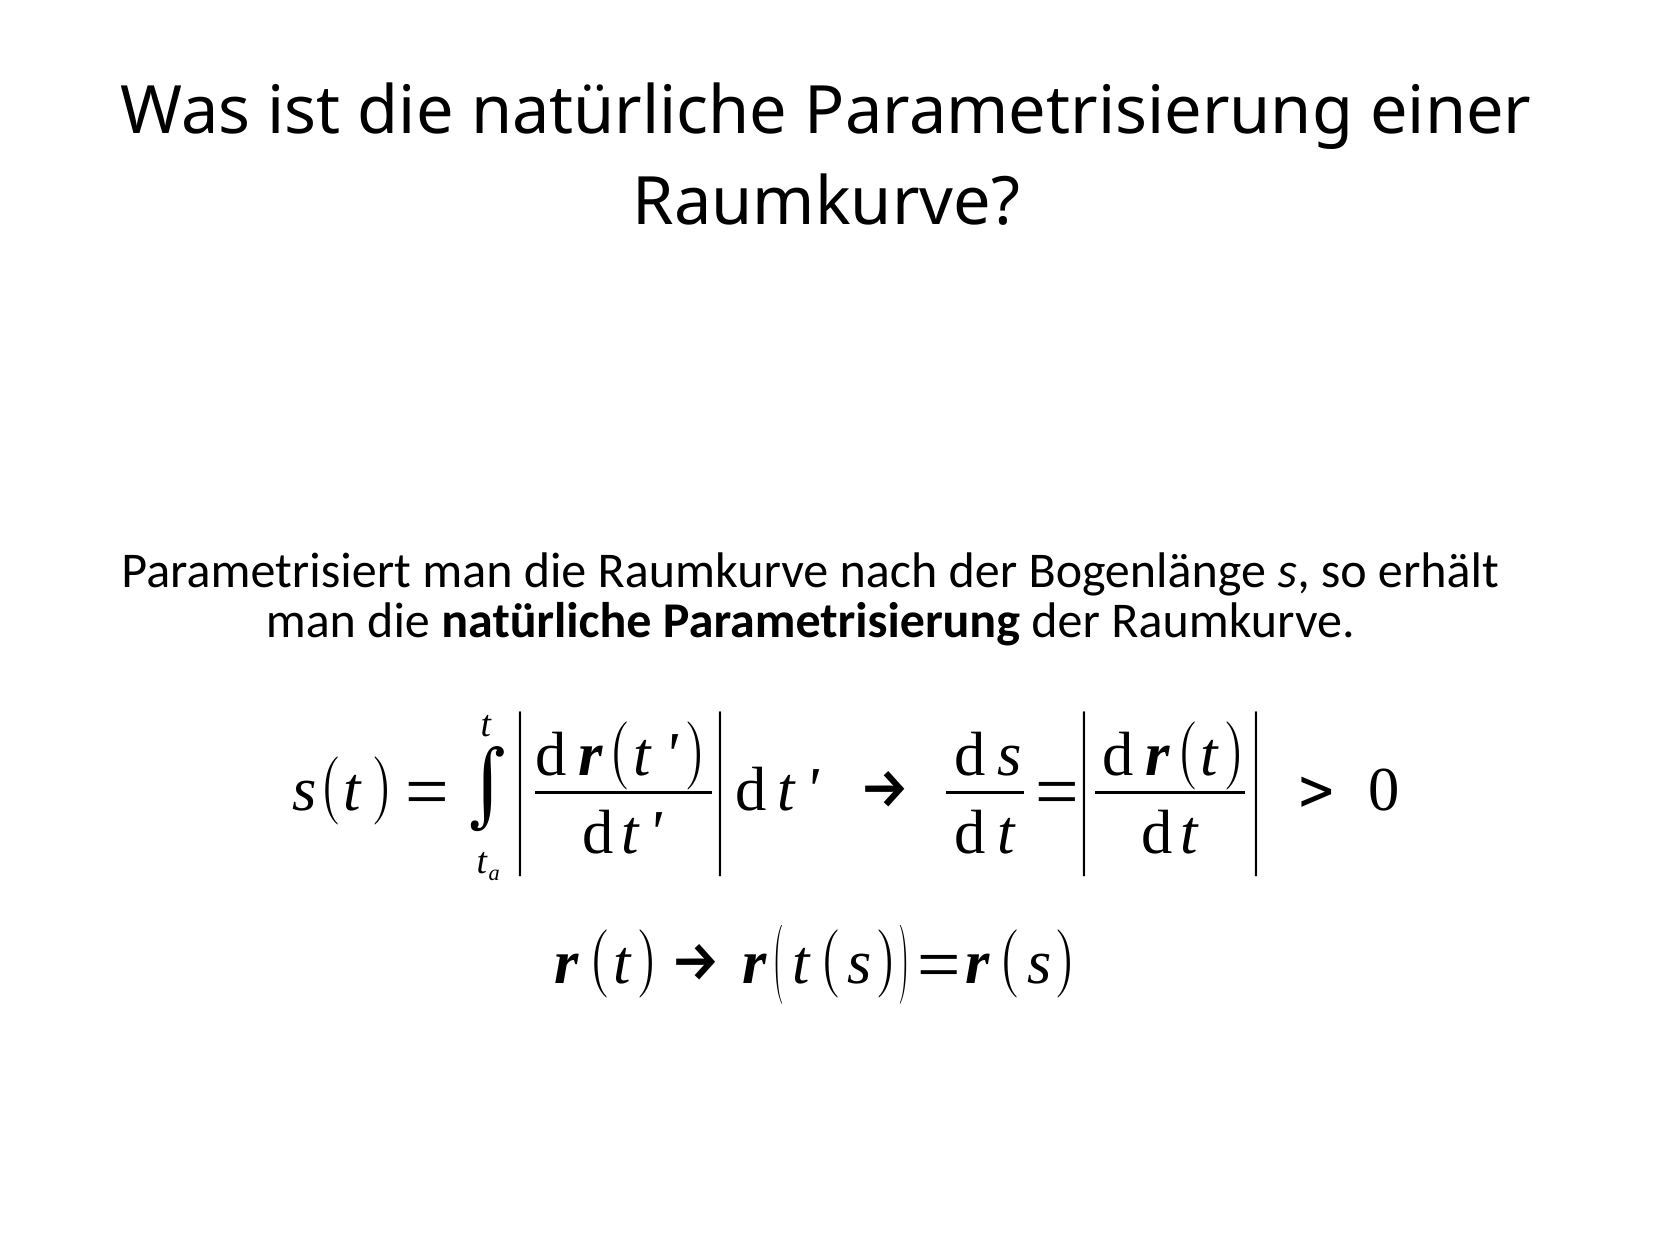

# Was ist die natürliche Parametrisierung einer Raumkurve?
Parametrisiert man die Raumkurve nach der Bogenlänge s, so erhält man die natürliche Parametrisierung der Raumkurve.